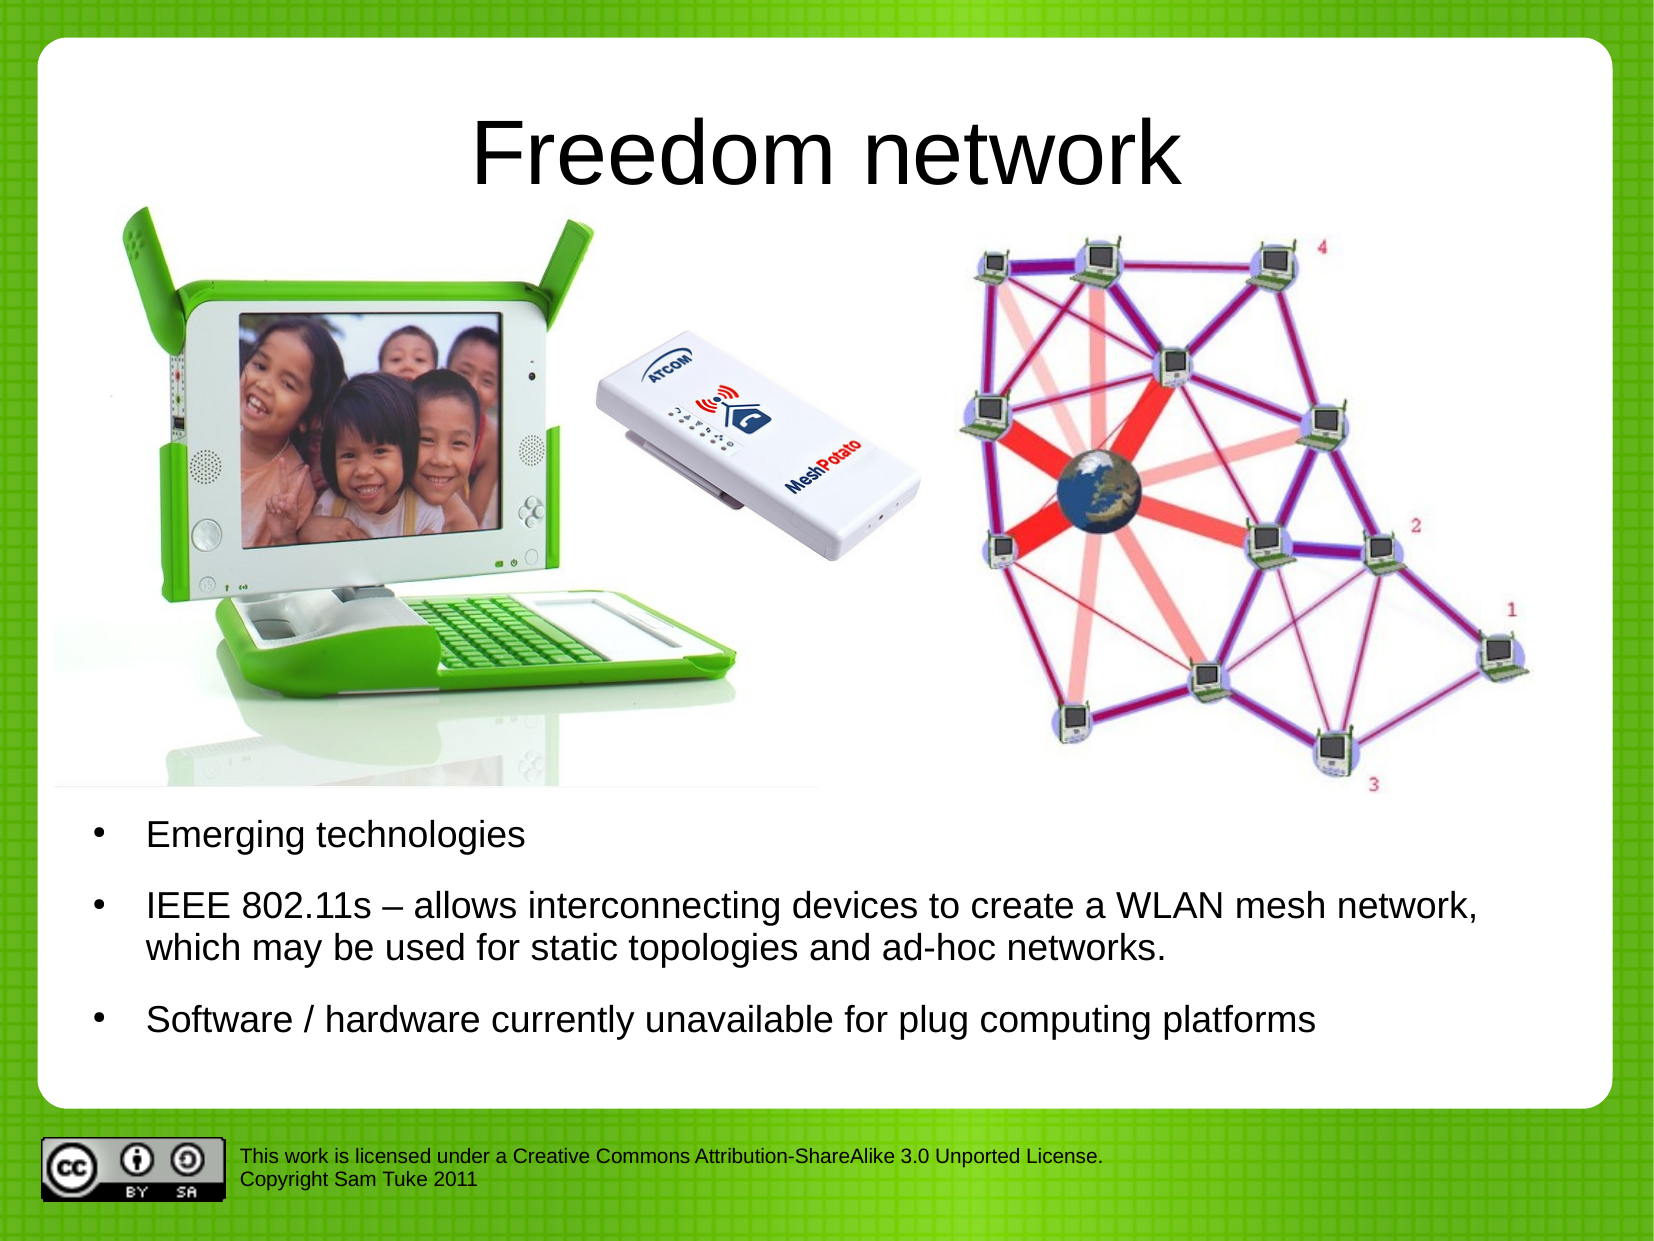

# Freedom network
Emerging technologies
IEEE 802.11s – allows interconnecting devices to create a WLAN mesh network, which may be used for static topologies and ad-hoc networks.
Software / hardware currently unavailable for plug computing platforms